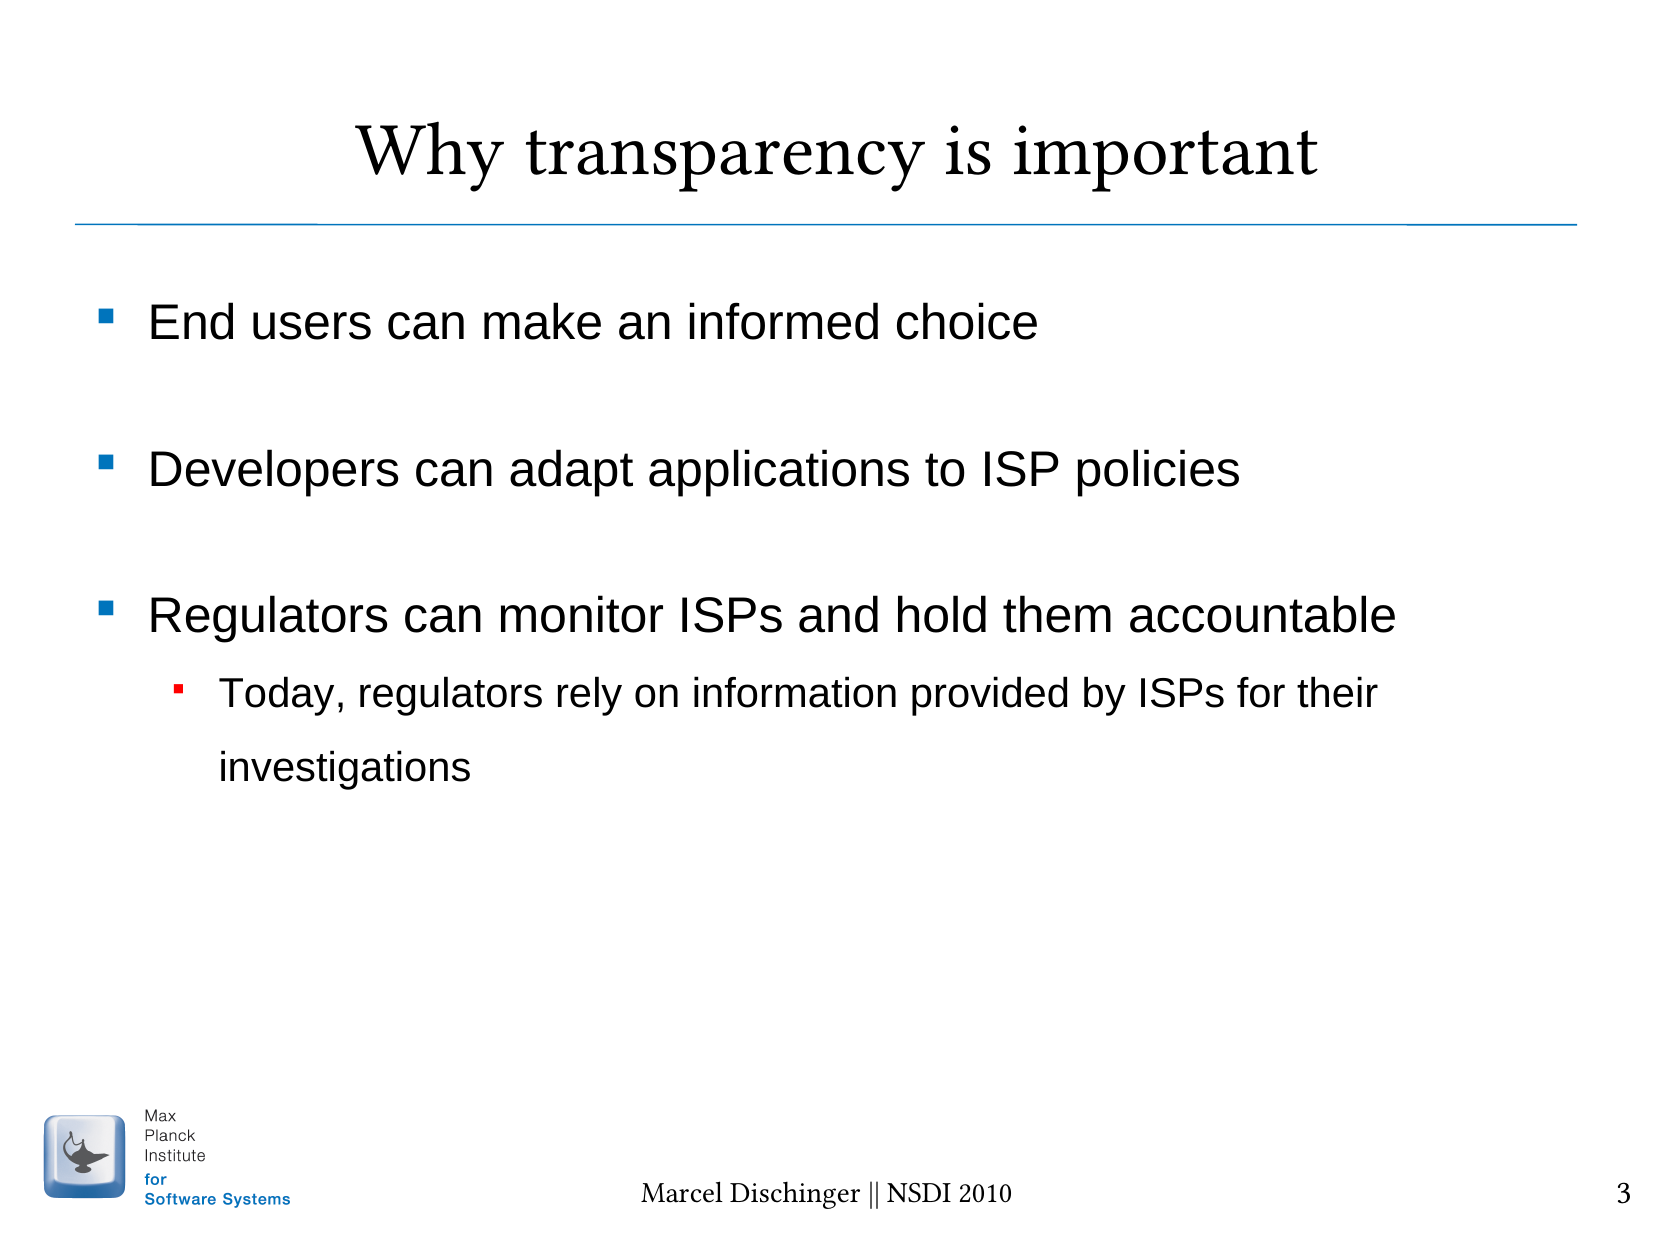

# Why transparency is important
End users can make an informed choice
Developers can adapt applications to ISP policies
Regulators can monitor ISPs and hold them accountable
Today, regulators rely on information provided by ISPs for their investigations